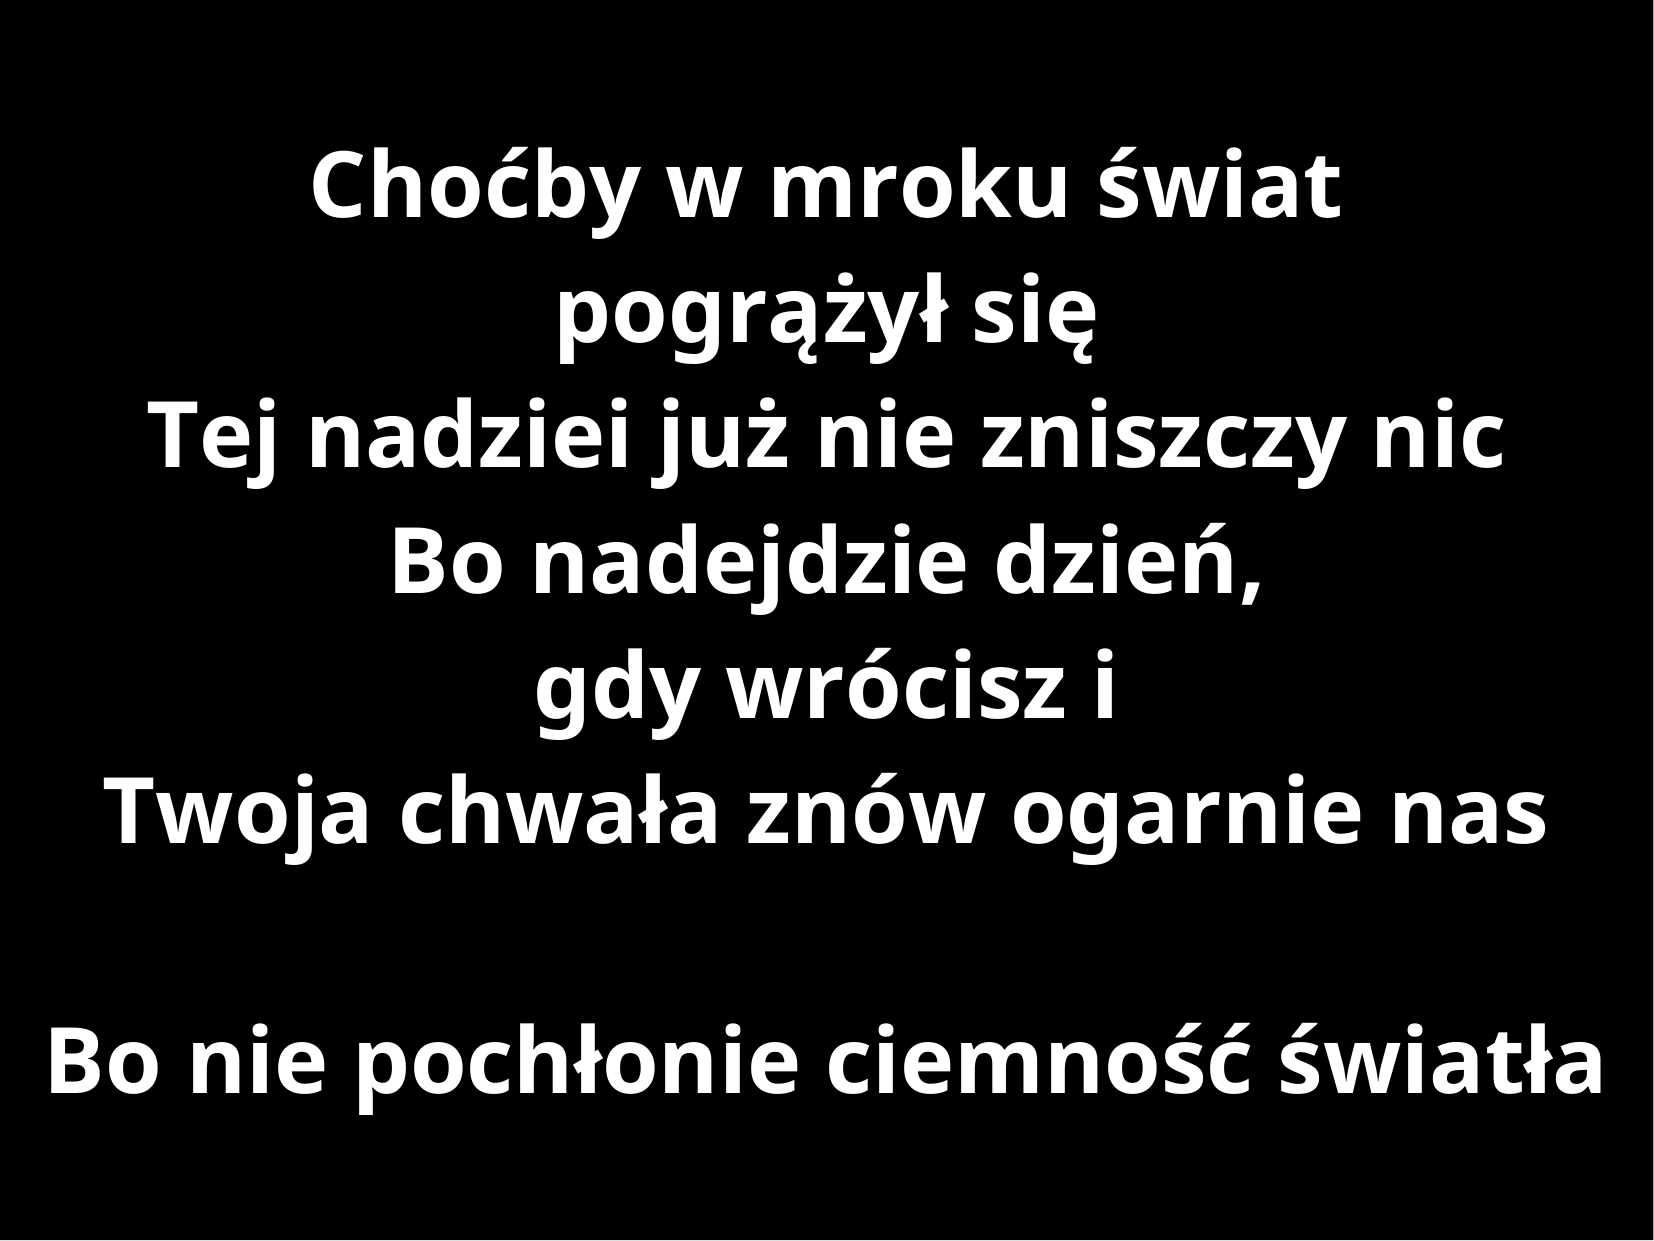

# Choćby w mroku świat pogrążył się Tej nadziei już nie zniszczy nic Bo nadejdzie dzień, gdy wrócisz i Twoja chwała znów ogarnie nas Bo nie pochłonie ciemność światła